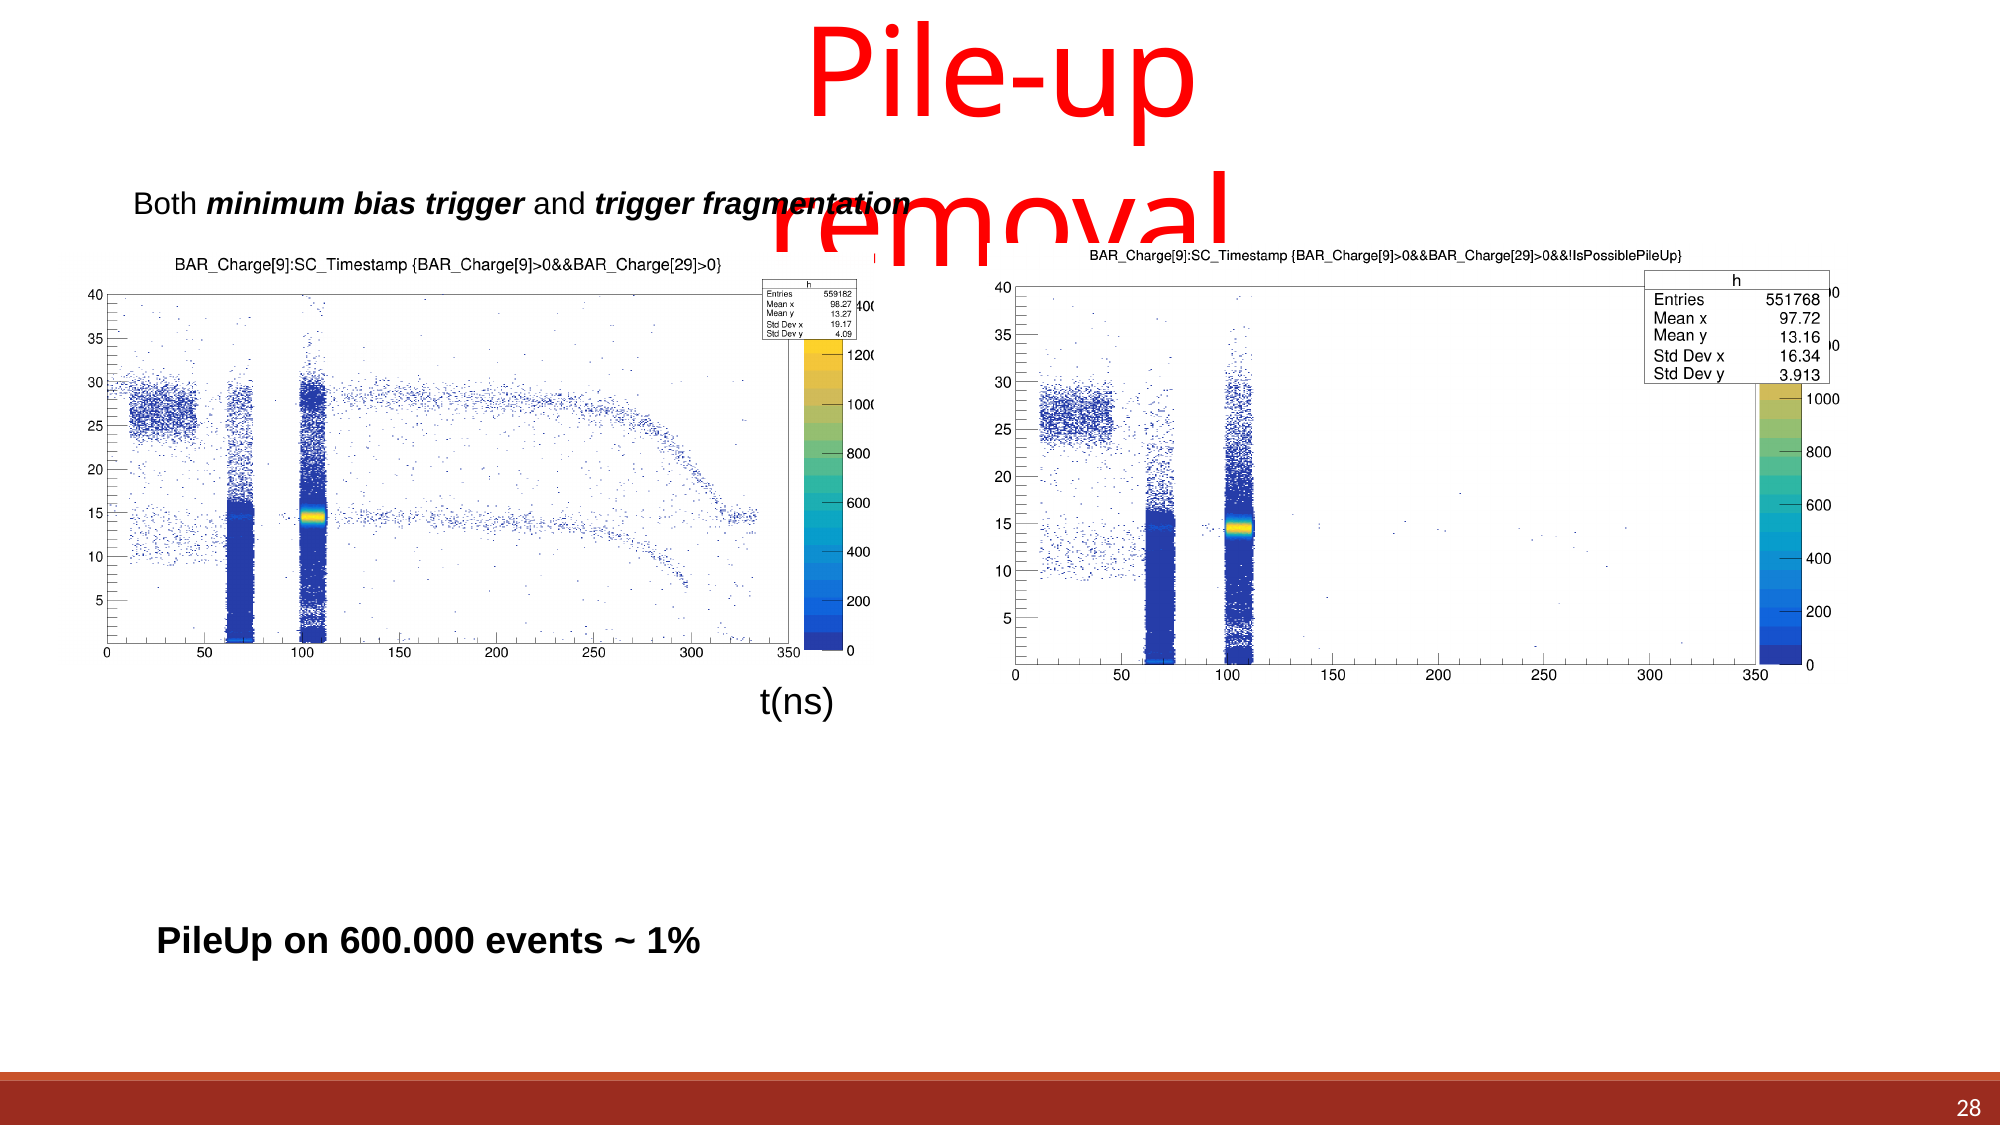

Pile-up removal
Both minimum bias trigger and trigger fragmentation
Charge
t(ns)
PileUp on 600.000 events ~ 1%